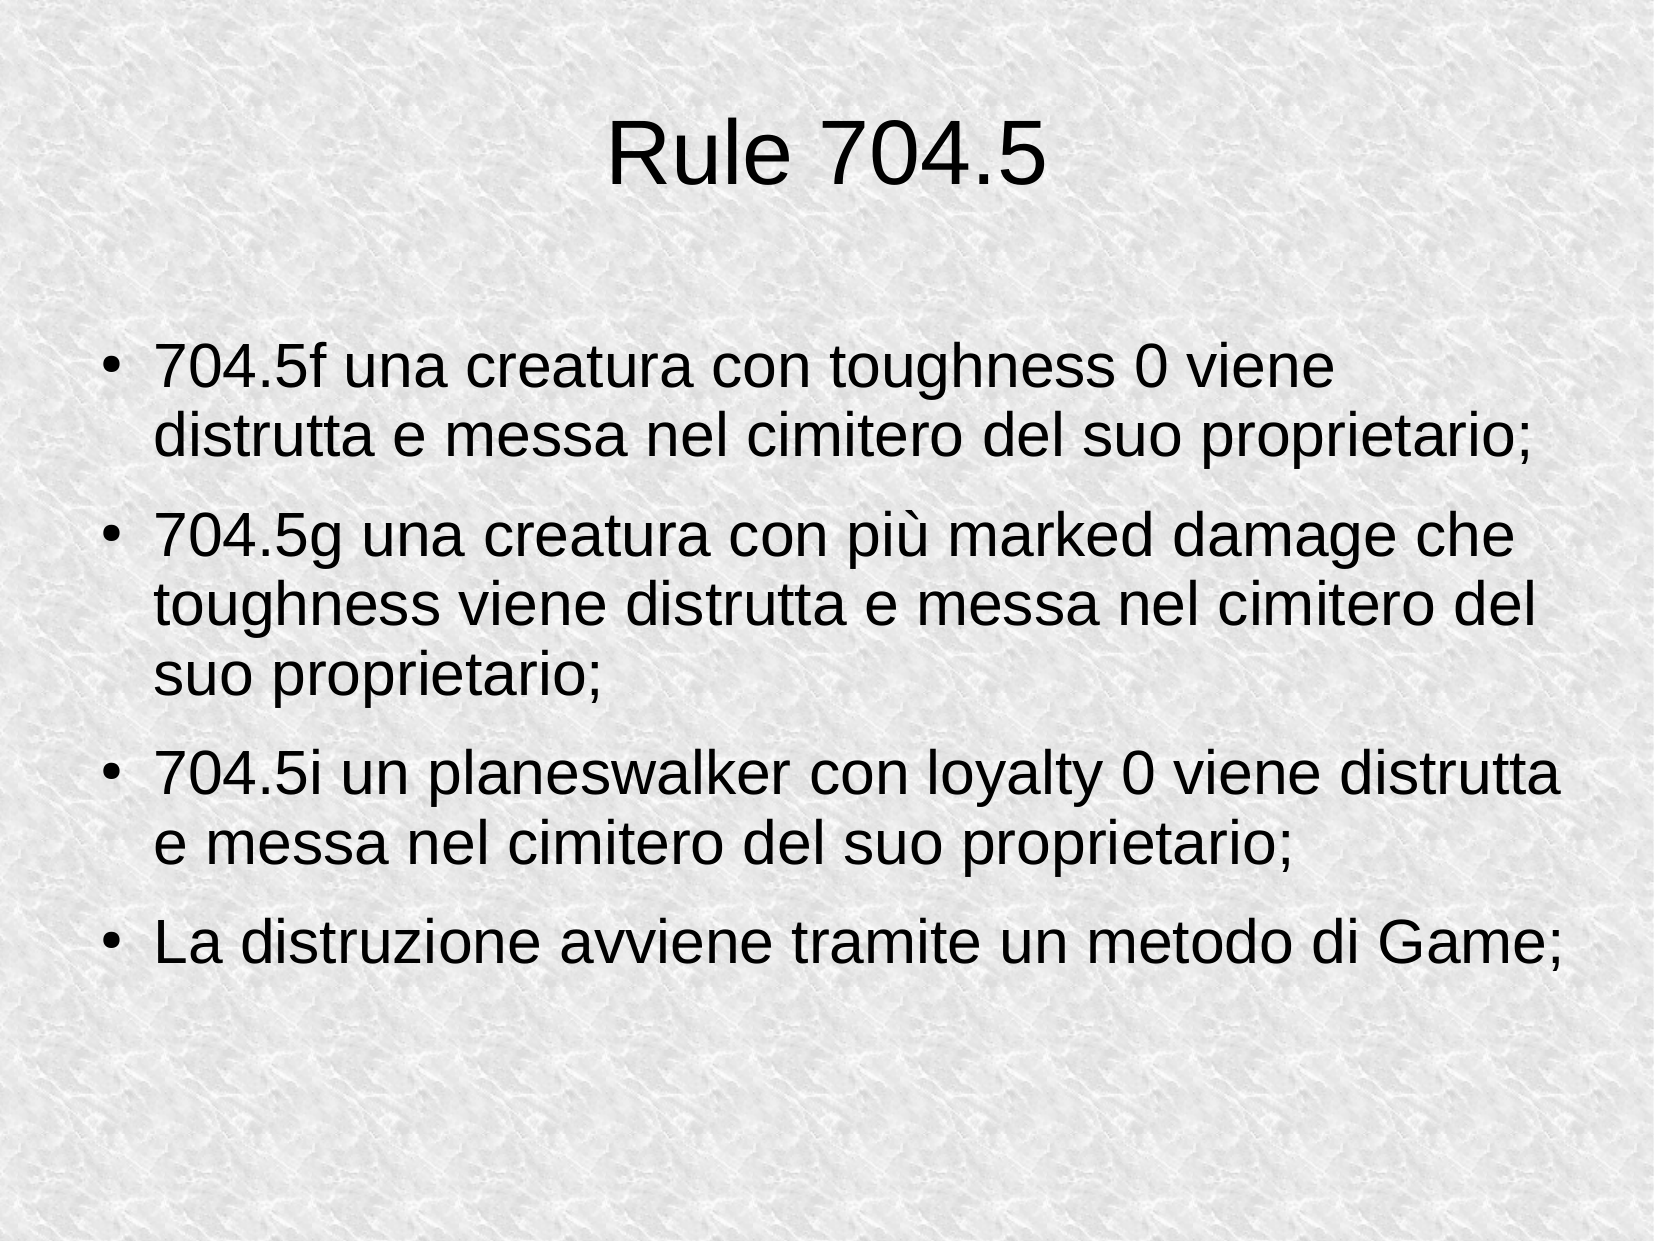

# Rule 704.5
704.5f una creatura con toughness 0 viene distrutta e messa nel cimitero del suo proprietario;
704.5g una creatura con più marked damage che toughness viene distrutta e messa nel cimitero del suo proprietario;
704.5i un planeswalker con loyalty 0 viene distrutta e messa nel cimitero del suo proprietario;
La distruzione avviene tramite un metodo di Game;